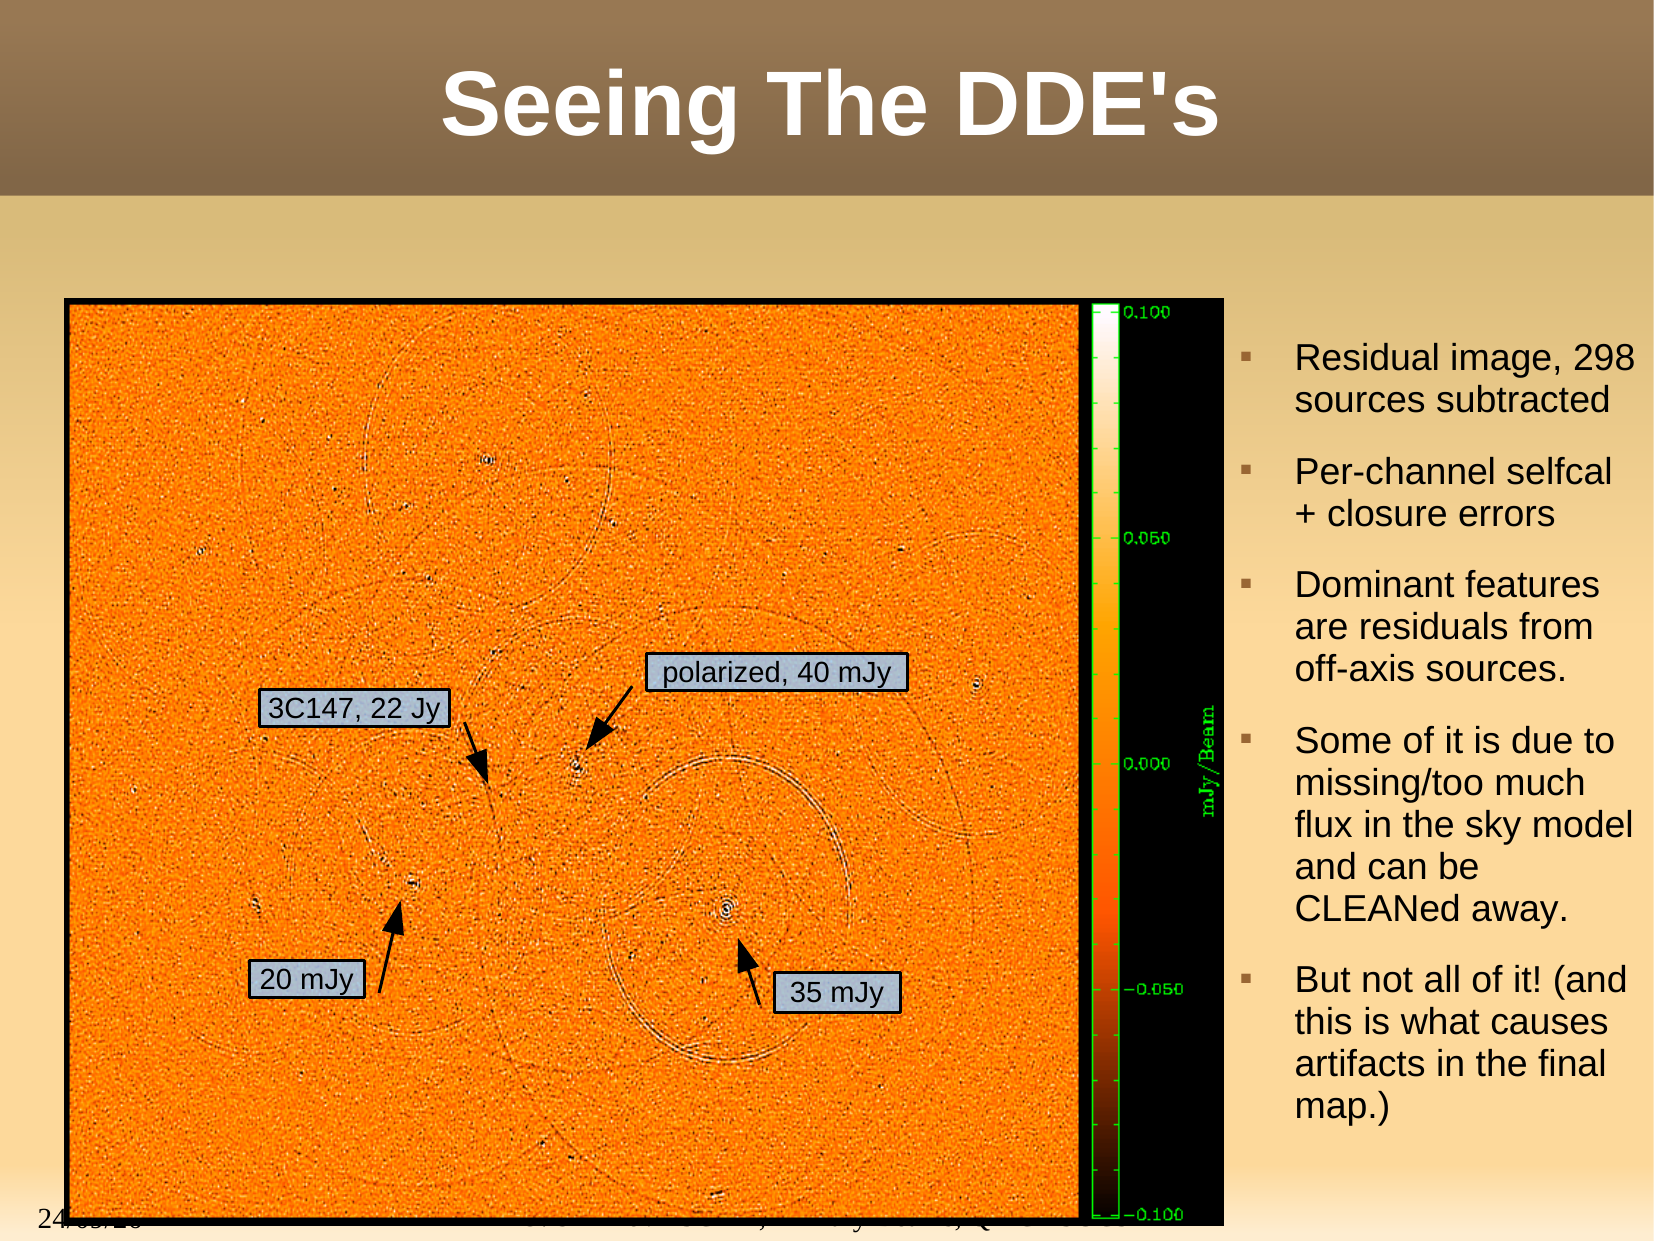

# Seeing The DDE's
Residual image, 298 sources subtracted
Per-channel selfcal + closure errors
Dominant features are residuals from off-axis sources.
Some of it is due to missing/too much flux in the sky model and can be CLEANed away.
But not all of it! (and this is what causes artifacts in the final map.)
polarized, 40 mJy
3C147, 22 Jy
20 mJy
35 mJy
O. Smirnov - 3C147, Primary Beams, QMC - 3GC3